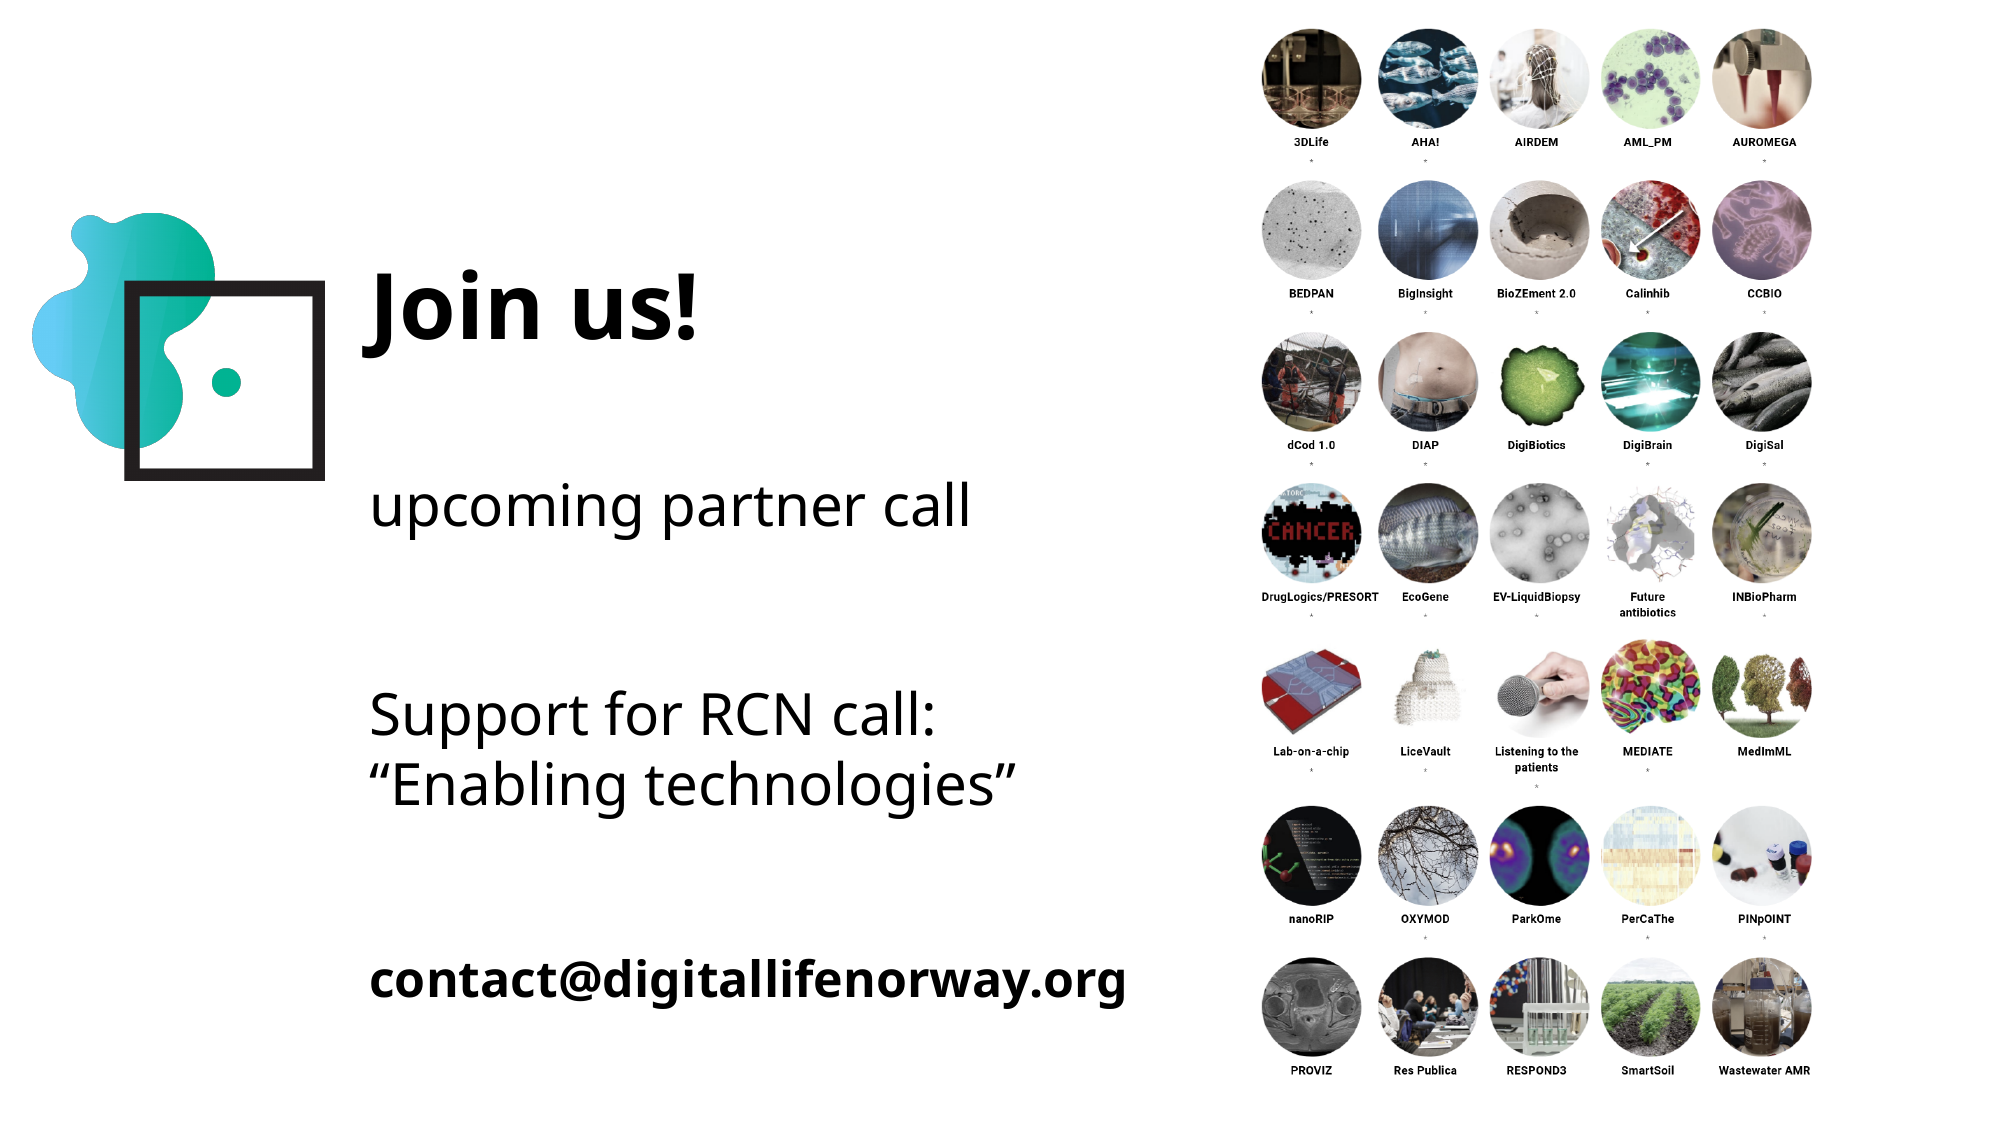

Join us!
upcoming partner call
Support for RCN call:
“Enabling technologies”
contact@digitallifenorway.org